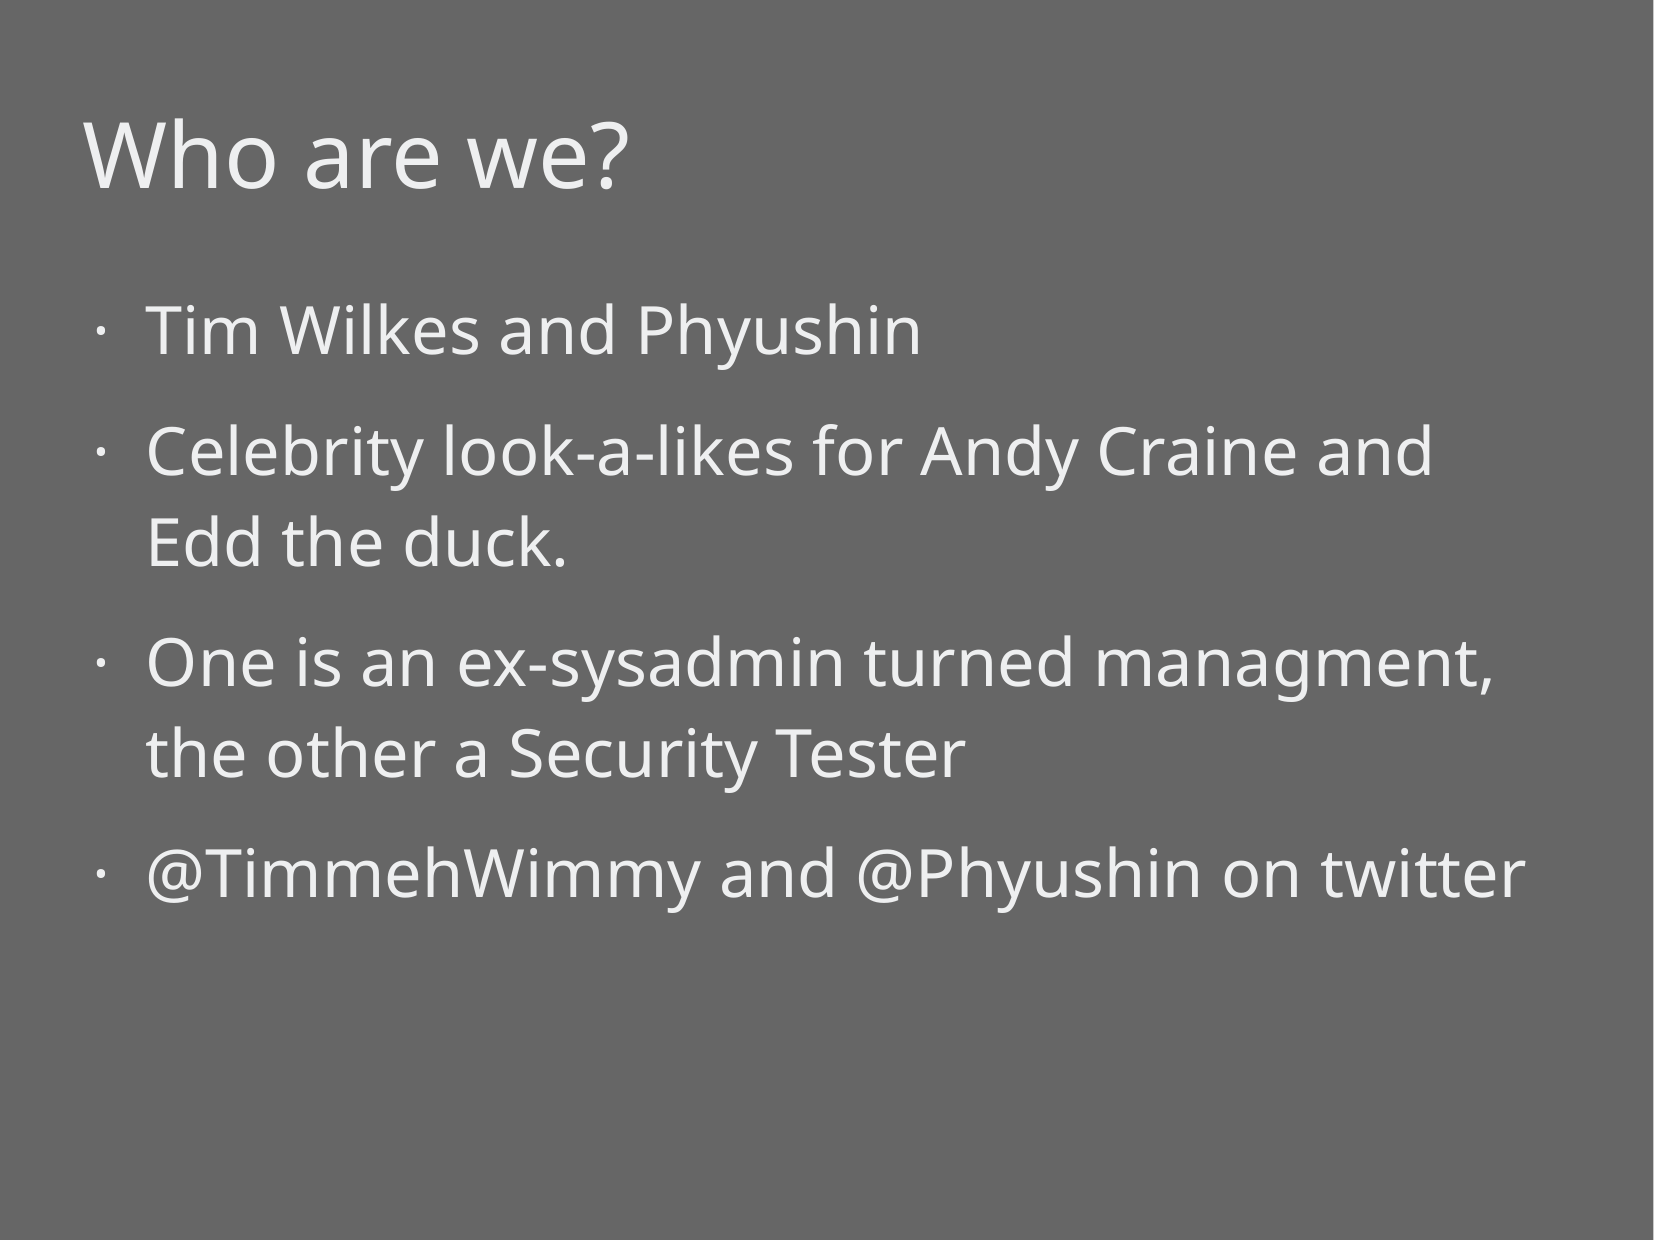

# Who are we?
Tim Wilkes and Phyushin
Celebrity look-a-likes for Andy Craine and Edd the duck.
One is an ex-sysadmin turned managment, the other a Security Tester
@TimmehWimmy and @Phyushin on twitter